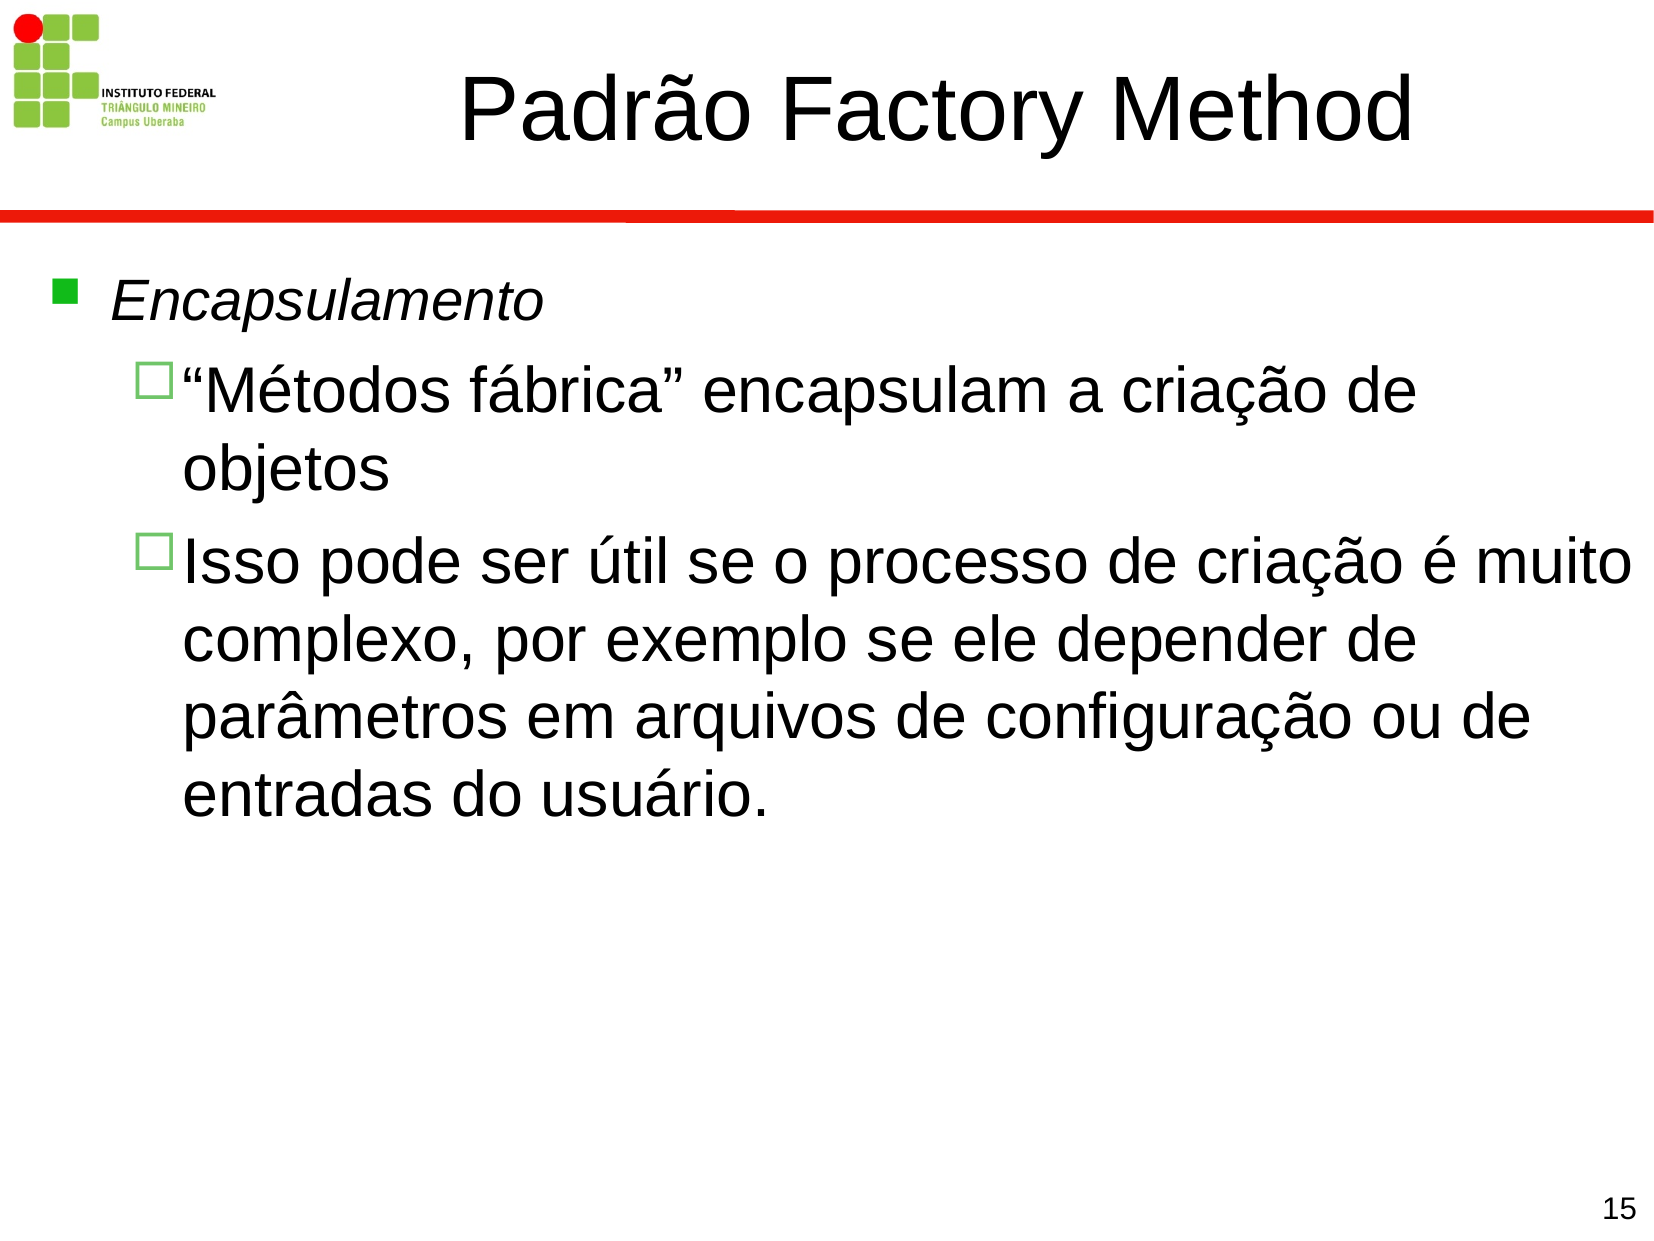

Padrão Factory Method
Encapsulamento
“Métodos fábrica” encapsulam a criação de objetos
Isso pode ser útil se o processo de criação é muito complexo, por exemplo se ele depender de parâmetros em arquivos de configuração ou de entradas do usuário.